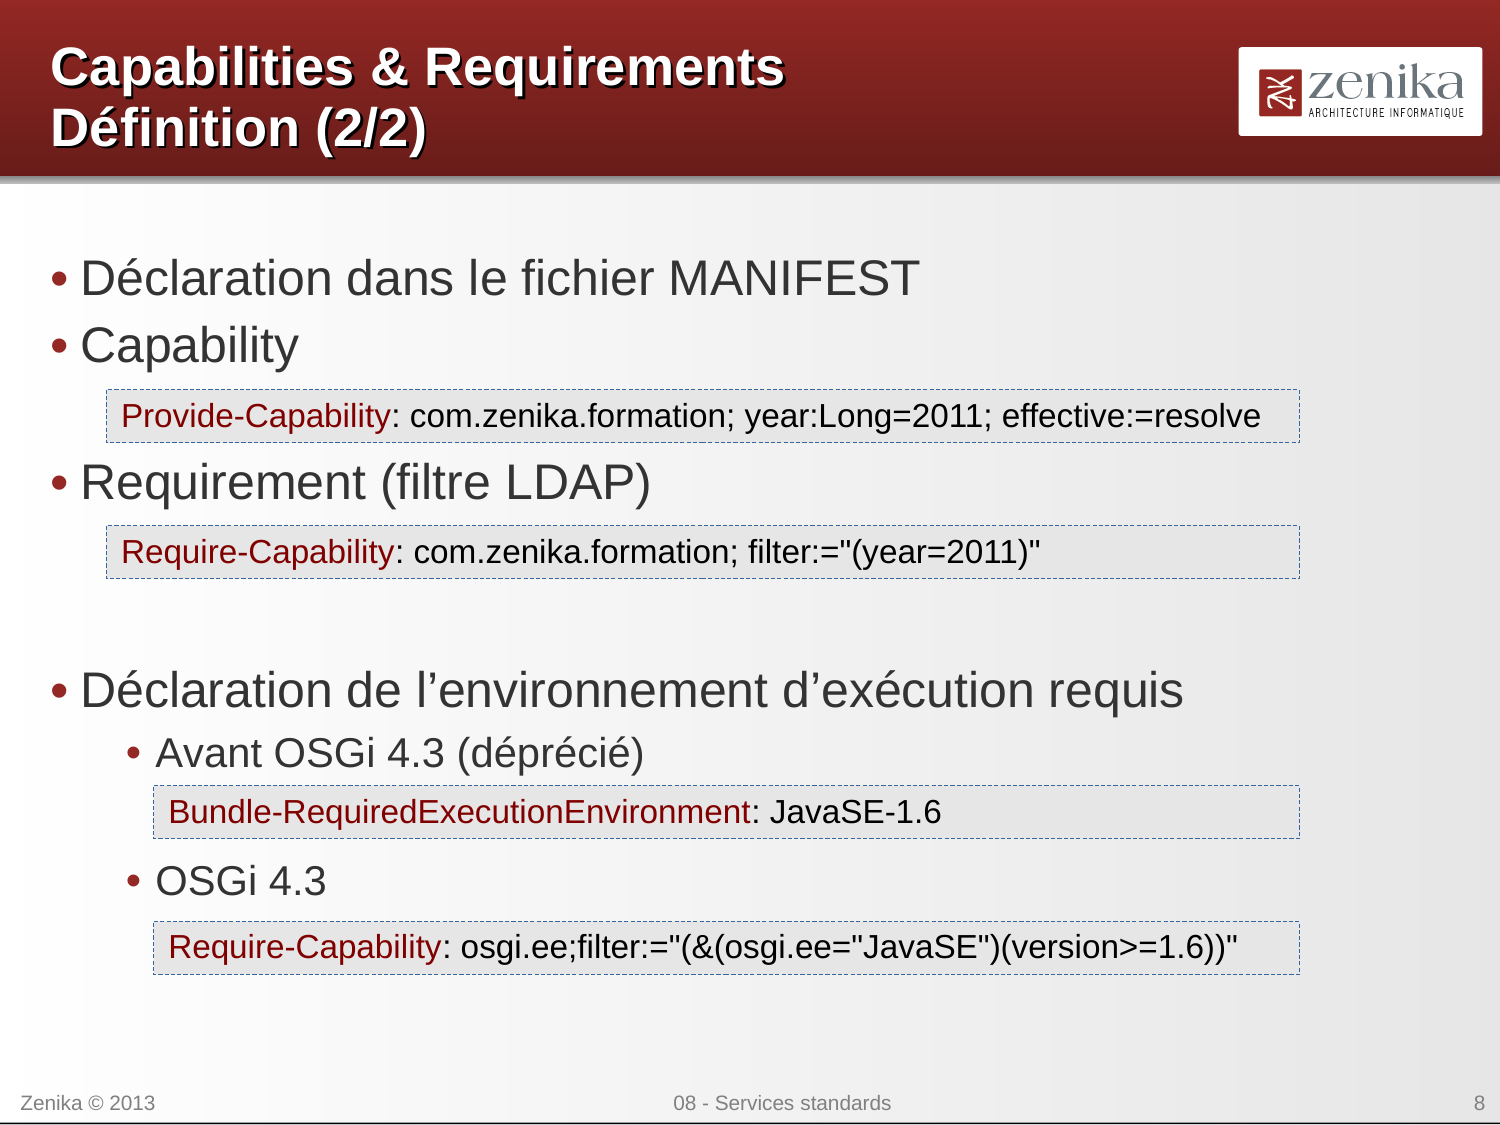

# Capabilities & Requirements Définition (2/2)
Déclaration dans le fichier MANIFEST
Capability
Requirement (filtre LDAP)
Déclaration de l’environnement d’exécution requis
Avant OSGi 4.3 (déprécié)
OSGi 4.3
Provide-Capability: com.zenika.formation; year:Long=2011; effective:=resolve
Require-Capability: com.zenika.formation; filter:="(year=2011)"
Bundle-RequiredExecutionEnvironment: JavaSE-1.6
Require-Capability: osgi.ee;filter:="(&(osgi.ee="JavaSE")(version>=1.6))"